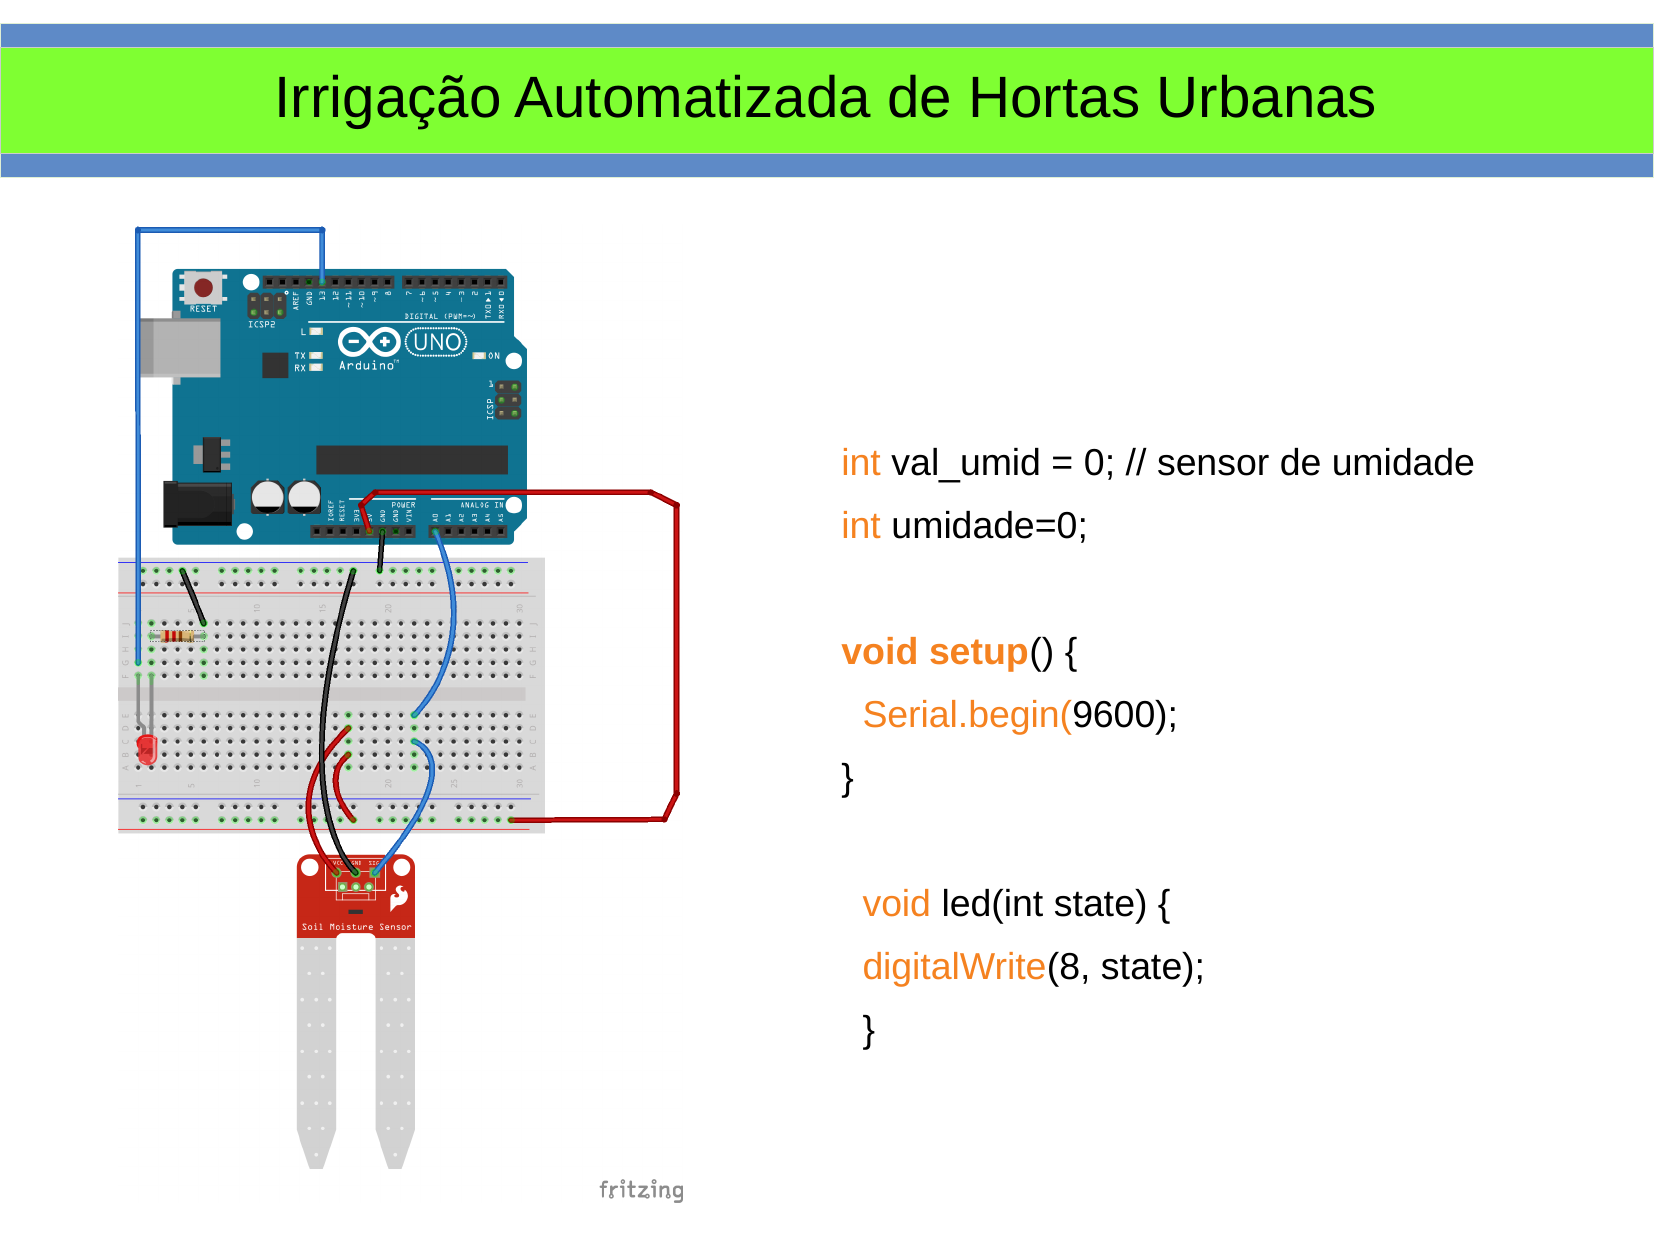

# Irrigação Automatizada de Hortas Urbanas
int val_umid = 0; // sensor de umidade
int umidade=0;
void setup() {
 Serial.begin(9600);
}
 void led(int state) {
 digitalWrite(8, state);
 }